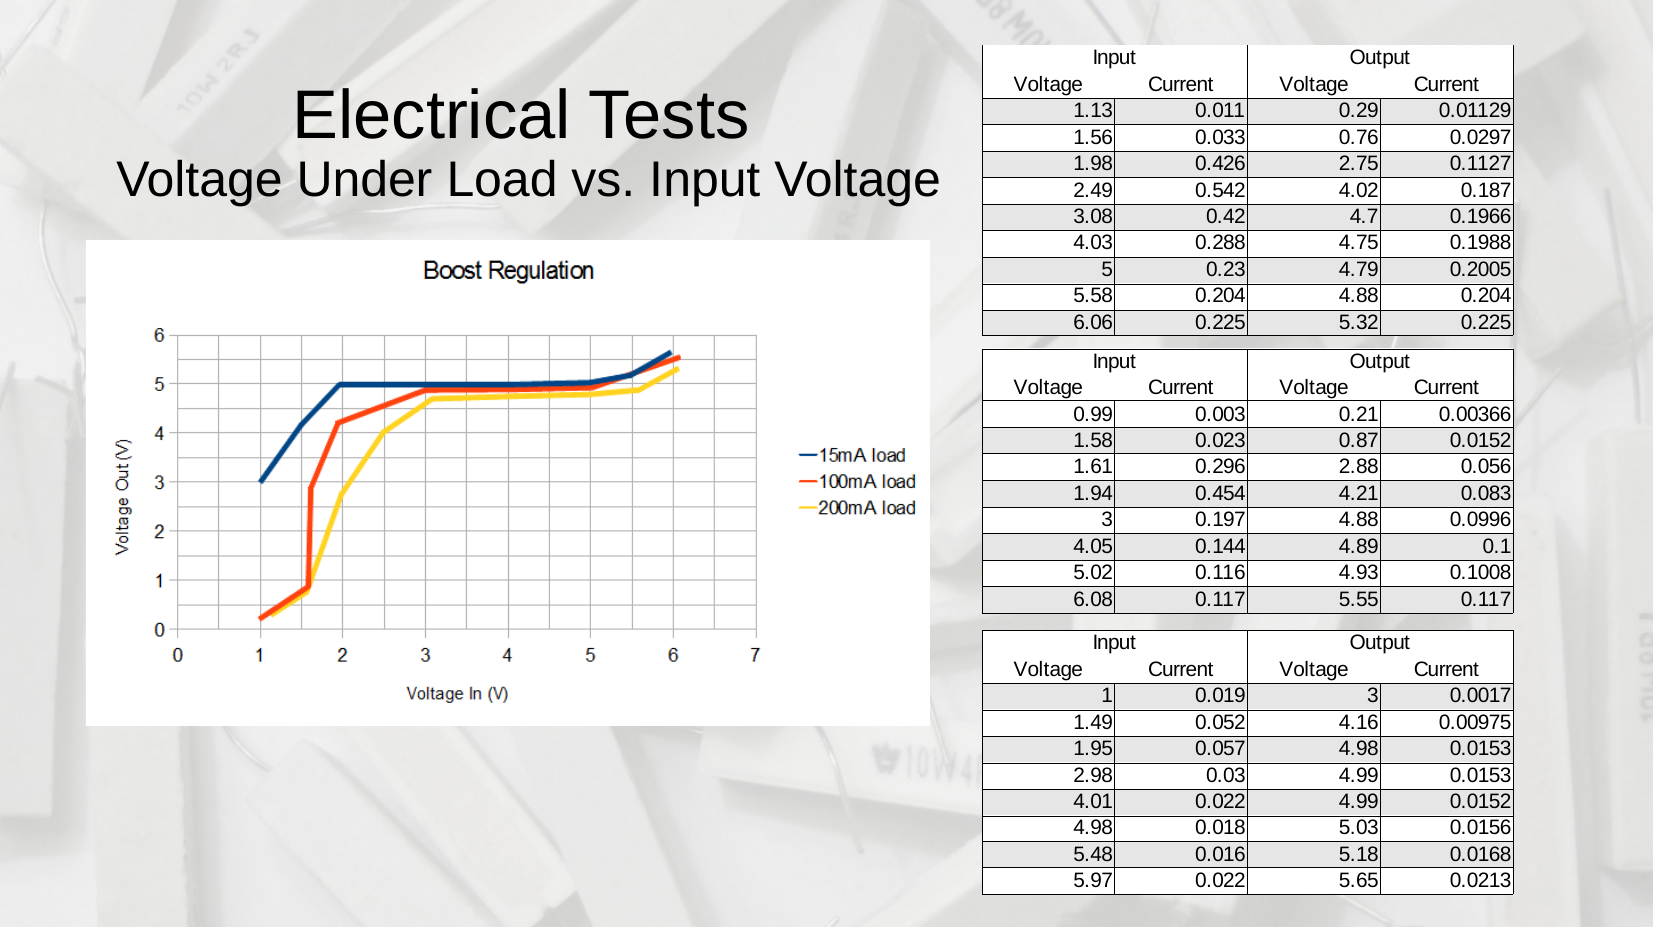

# Electrical Tests
Voltage Under Load vs. Input Voltage